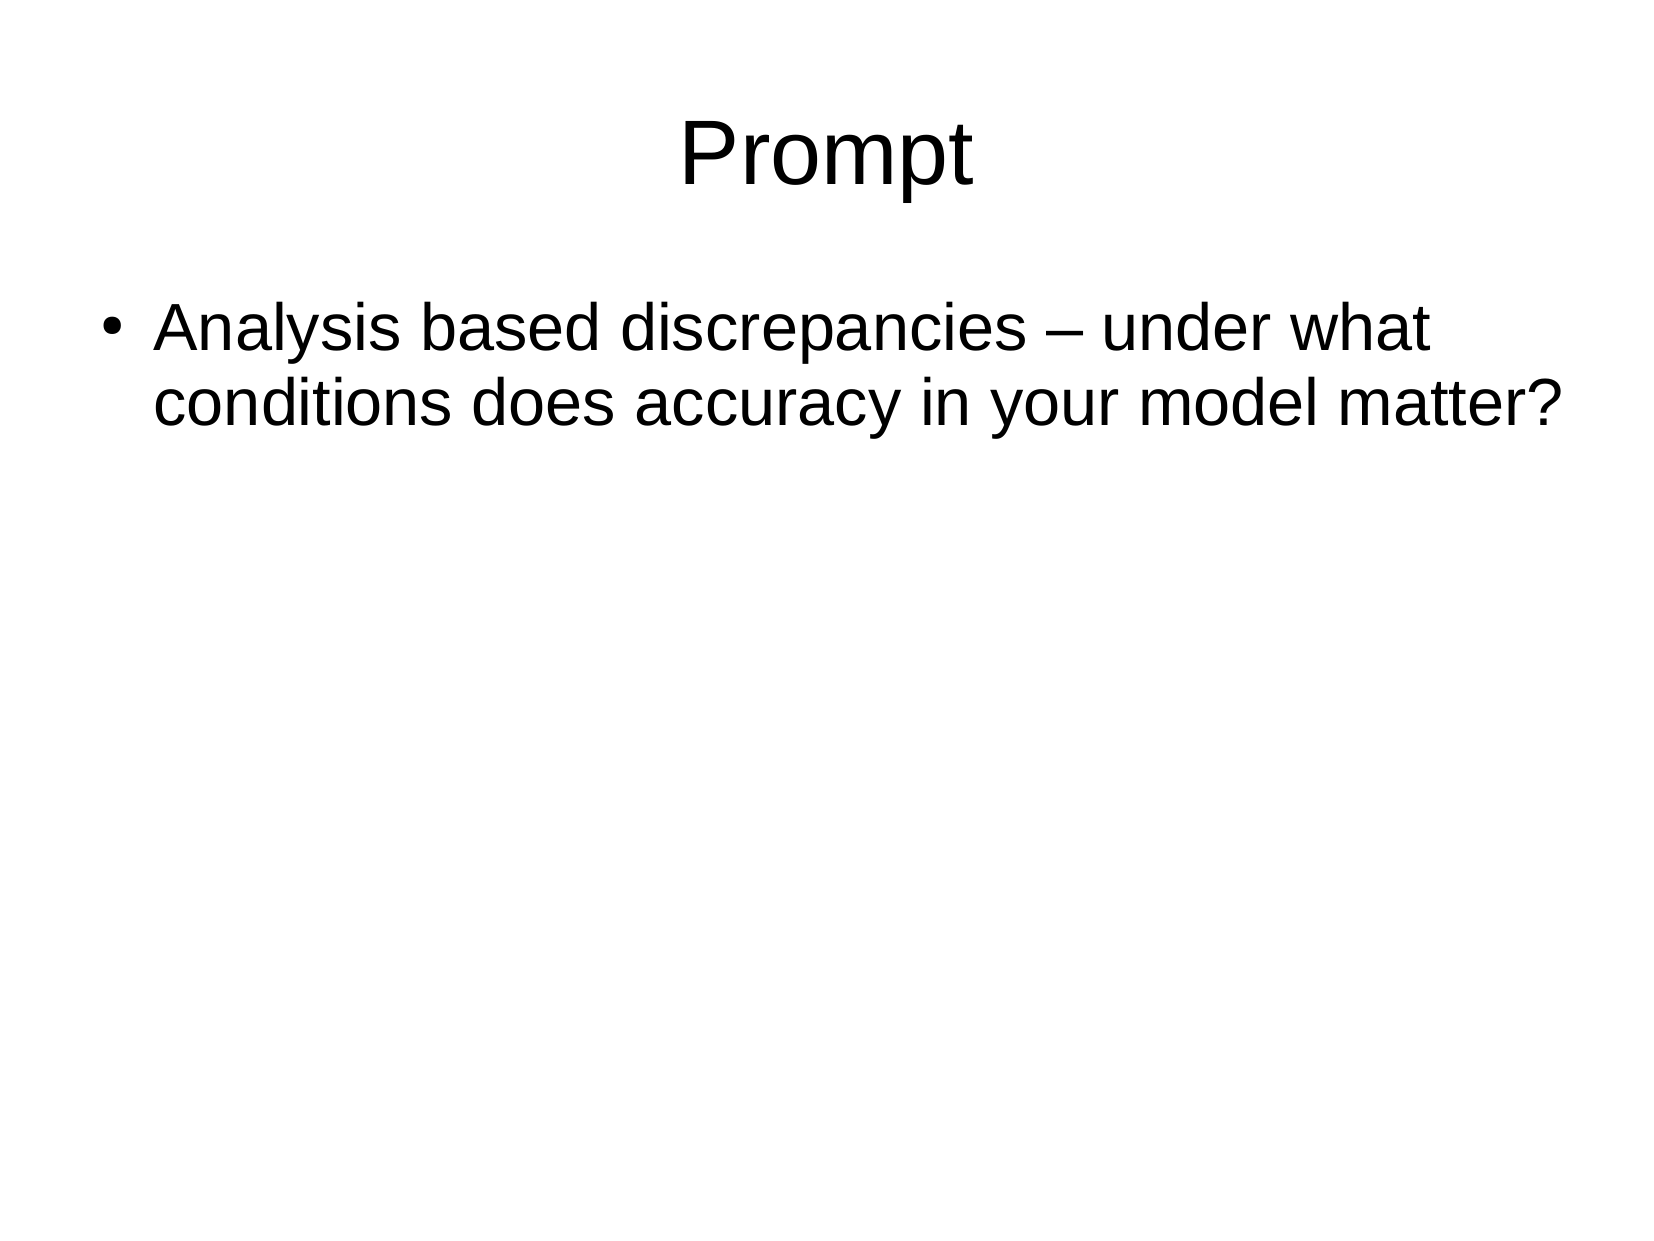

# Prompt
Analysis based discrepancies – under what conditions does accuracy in your model matter?